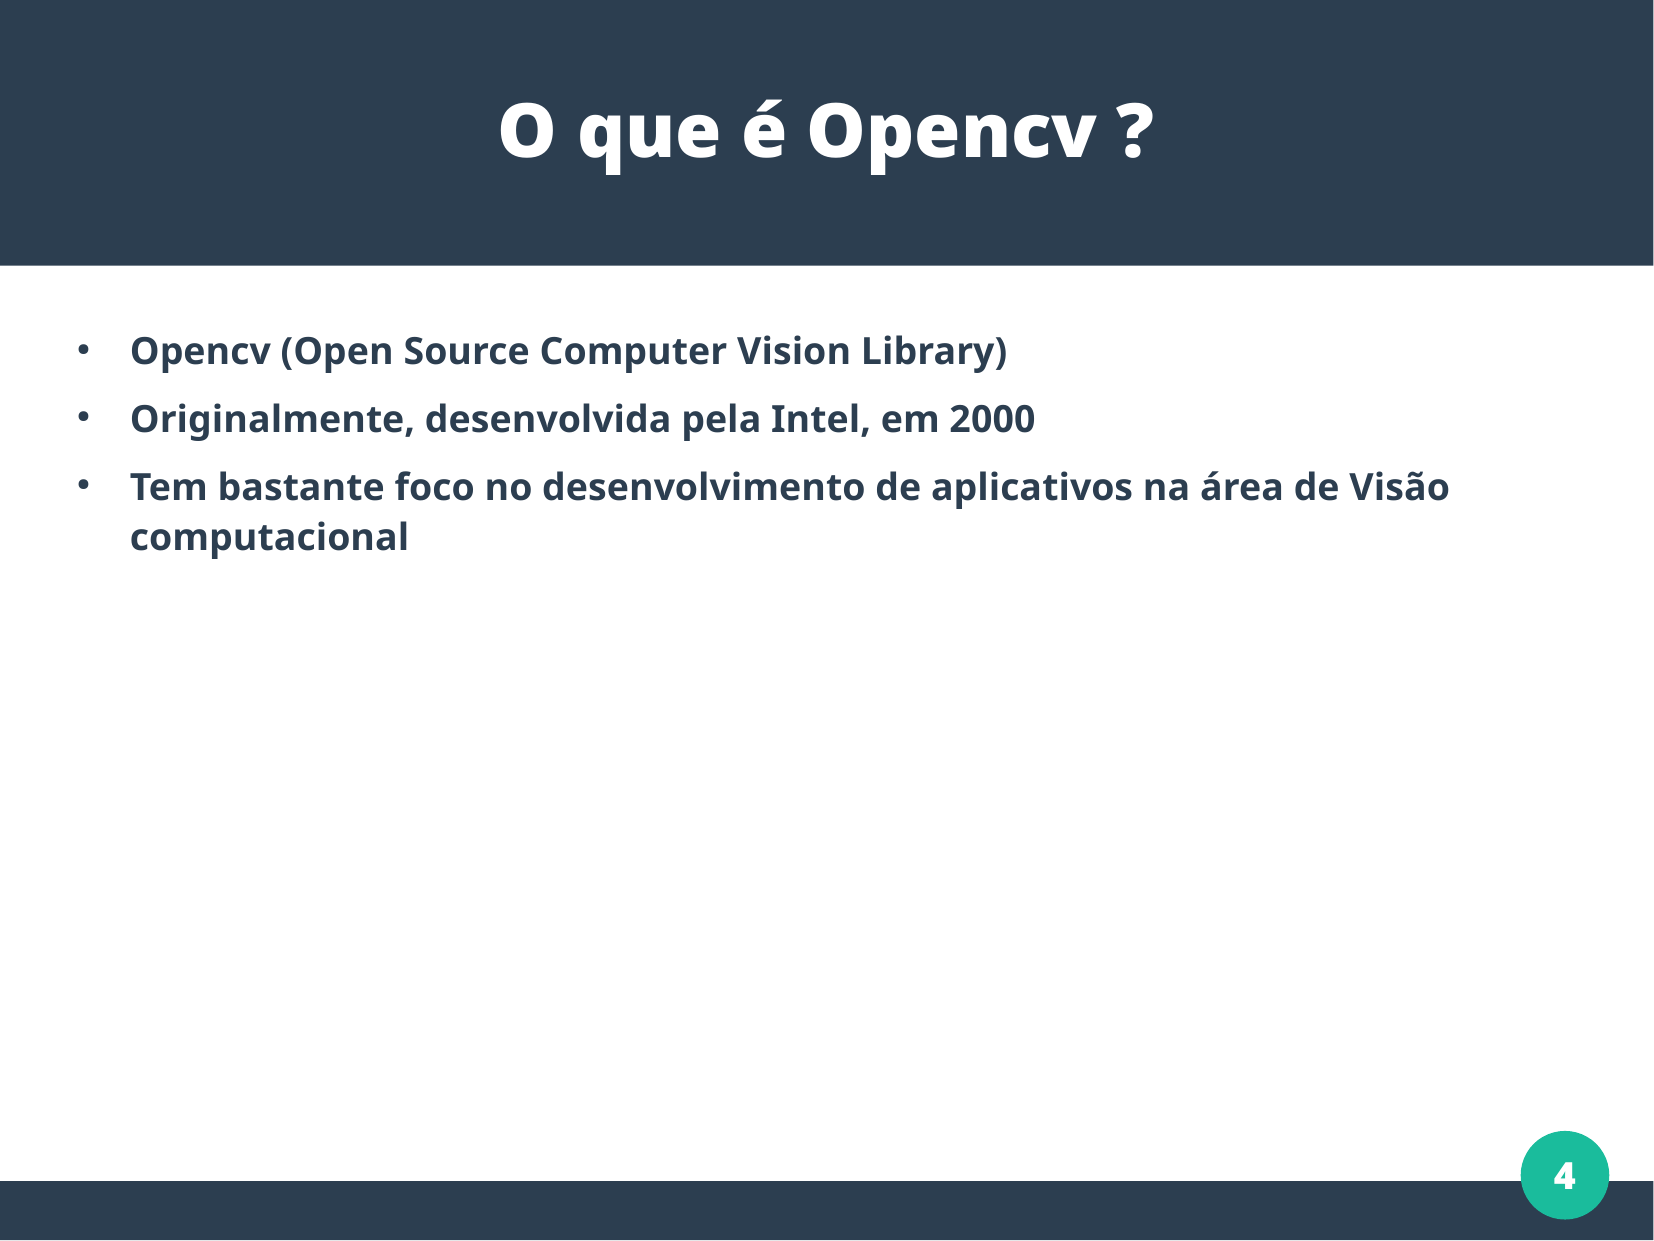

# O que é Opencv ?
Opencv (Open Source Computer Vision Library)
Originalmente, desenvolvida pela Intel, em 2000
Tem bastante foco no desenvolvimento de aplicativos na área de Visão computacional
4